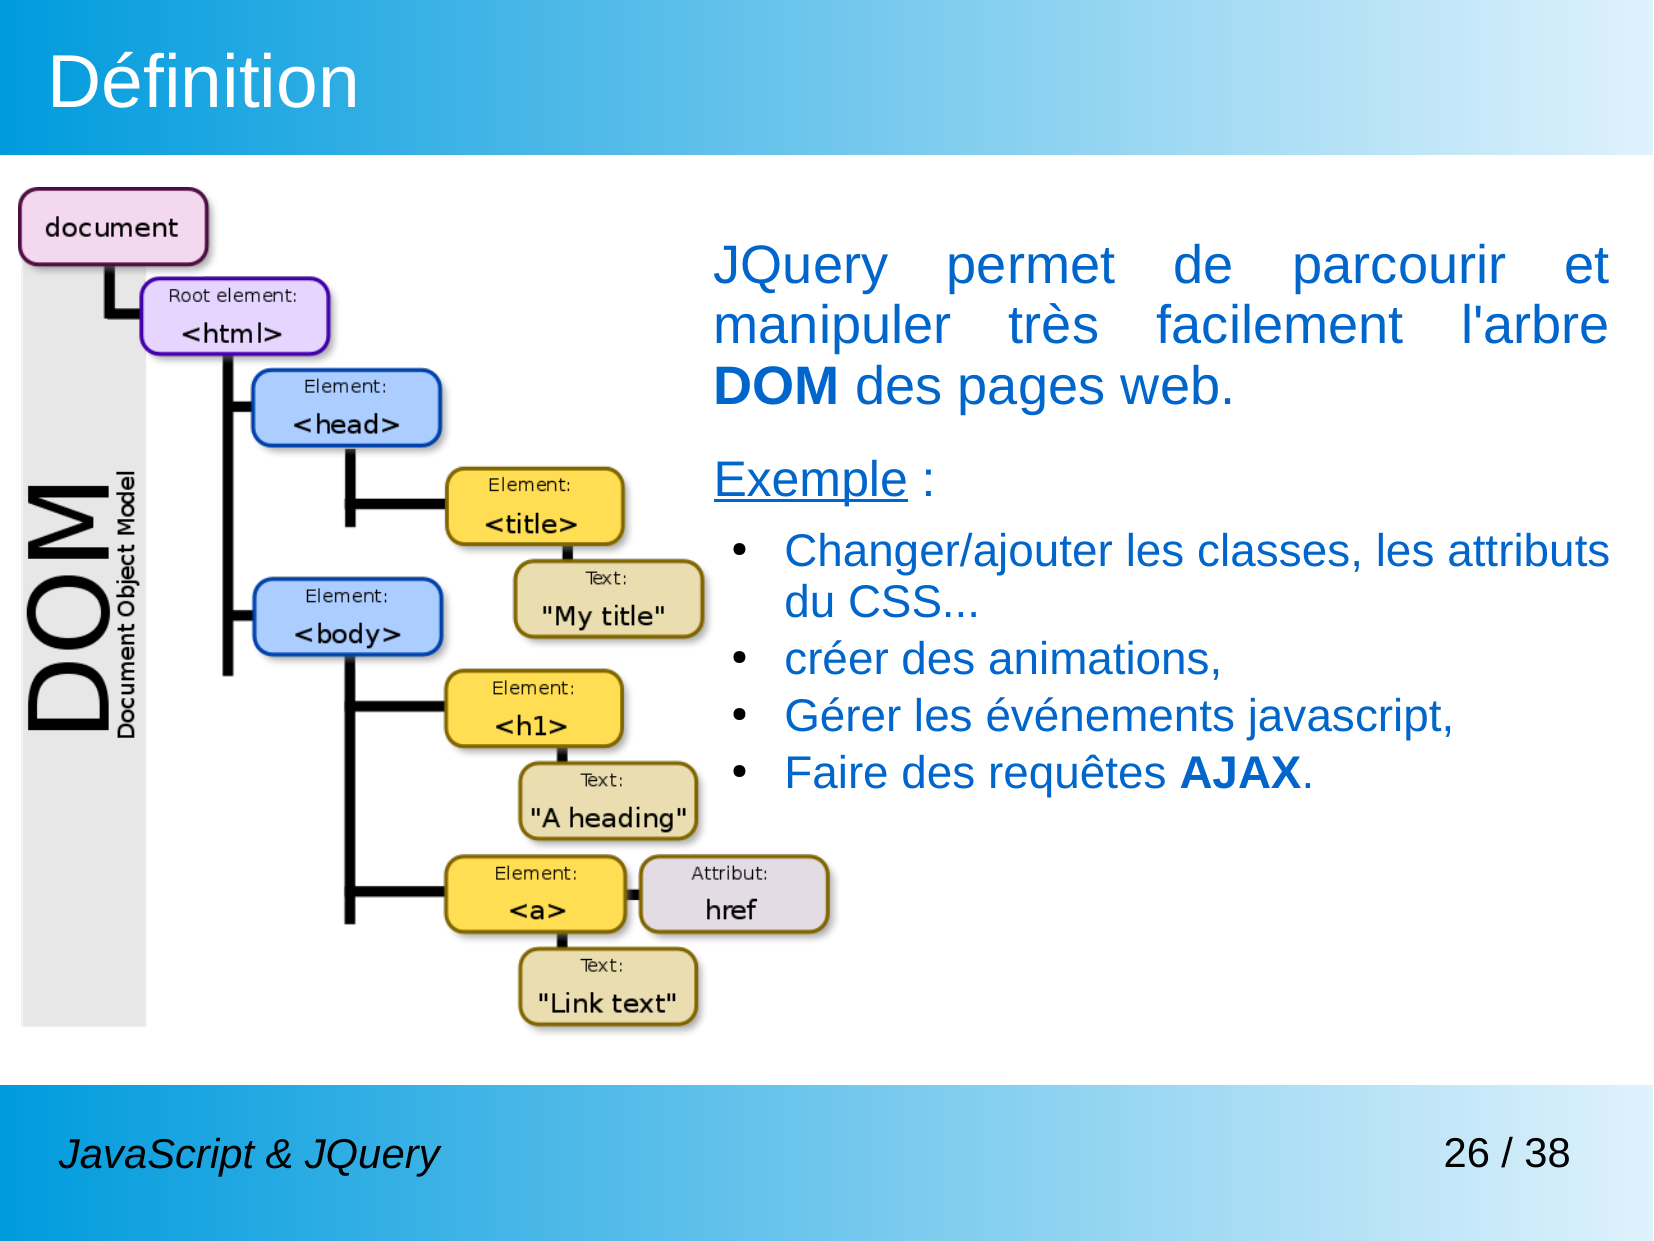

# Définition
JQuery permet de parcourir et manipuler très facilement l'arbre DOM des pages web.
Exemple :
Changer/ajouter les classes, les attributs du CSS...
créer des animations,
Gérer les événements javascript,
Faire des requêtes AJAX.